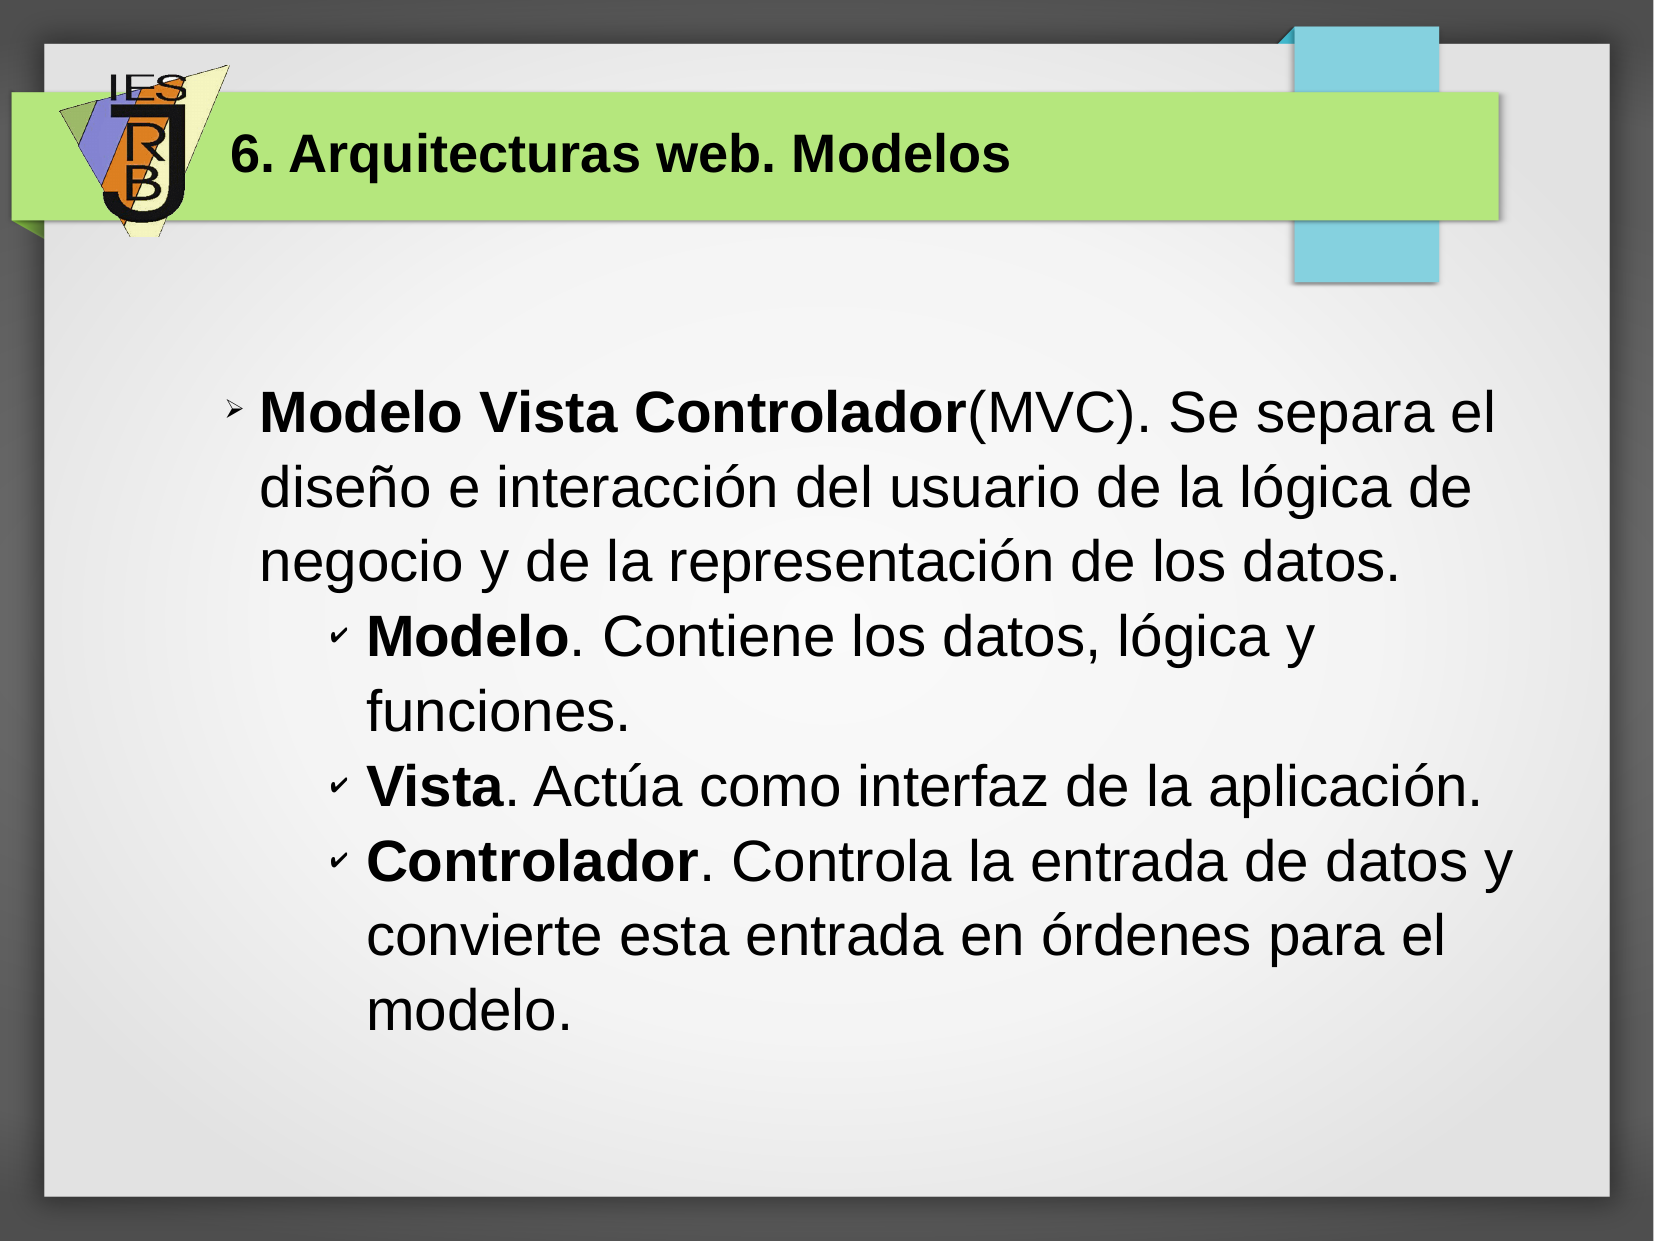

# 6. Arquitecturas web. Modelos
Modelo Vista Controlador(MVC). Se separa el diseño e interacción del usuario de la lógica de negocio y de la representación de los datos.
Modelo. Contiene los datos, lógica y funciones.
Vista. Actúa como interfaz de la aplicación.
Controlador. Controla la entrada de datos y convierte esta entrada en órdenes para el modelo.